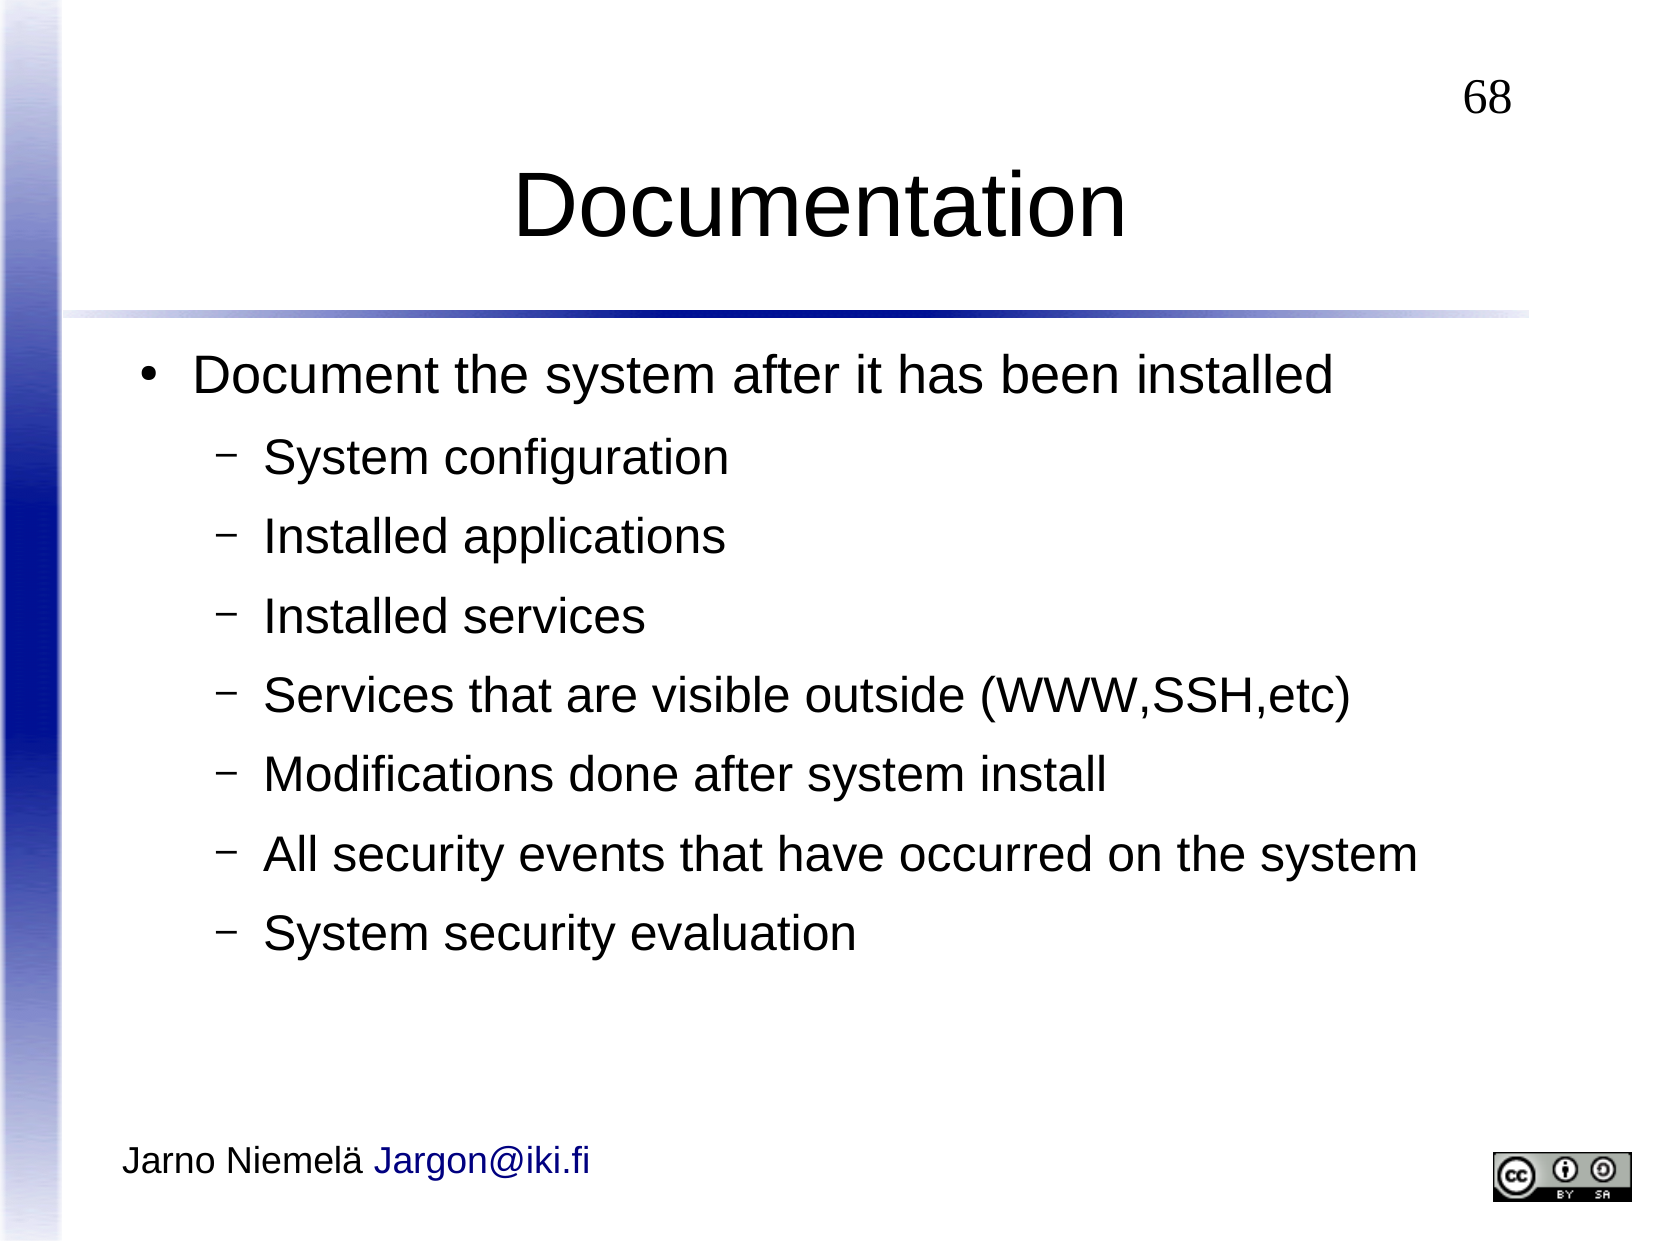

# Documentation
Document the system after it has been installed
System configuration
Installed applications
Installed services
Services that are visible outside (WWW,SSH,etc)
Modifications done after system install
All security events that have occurred on the system
System security evaluation